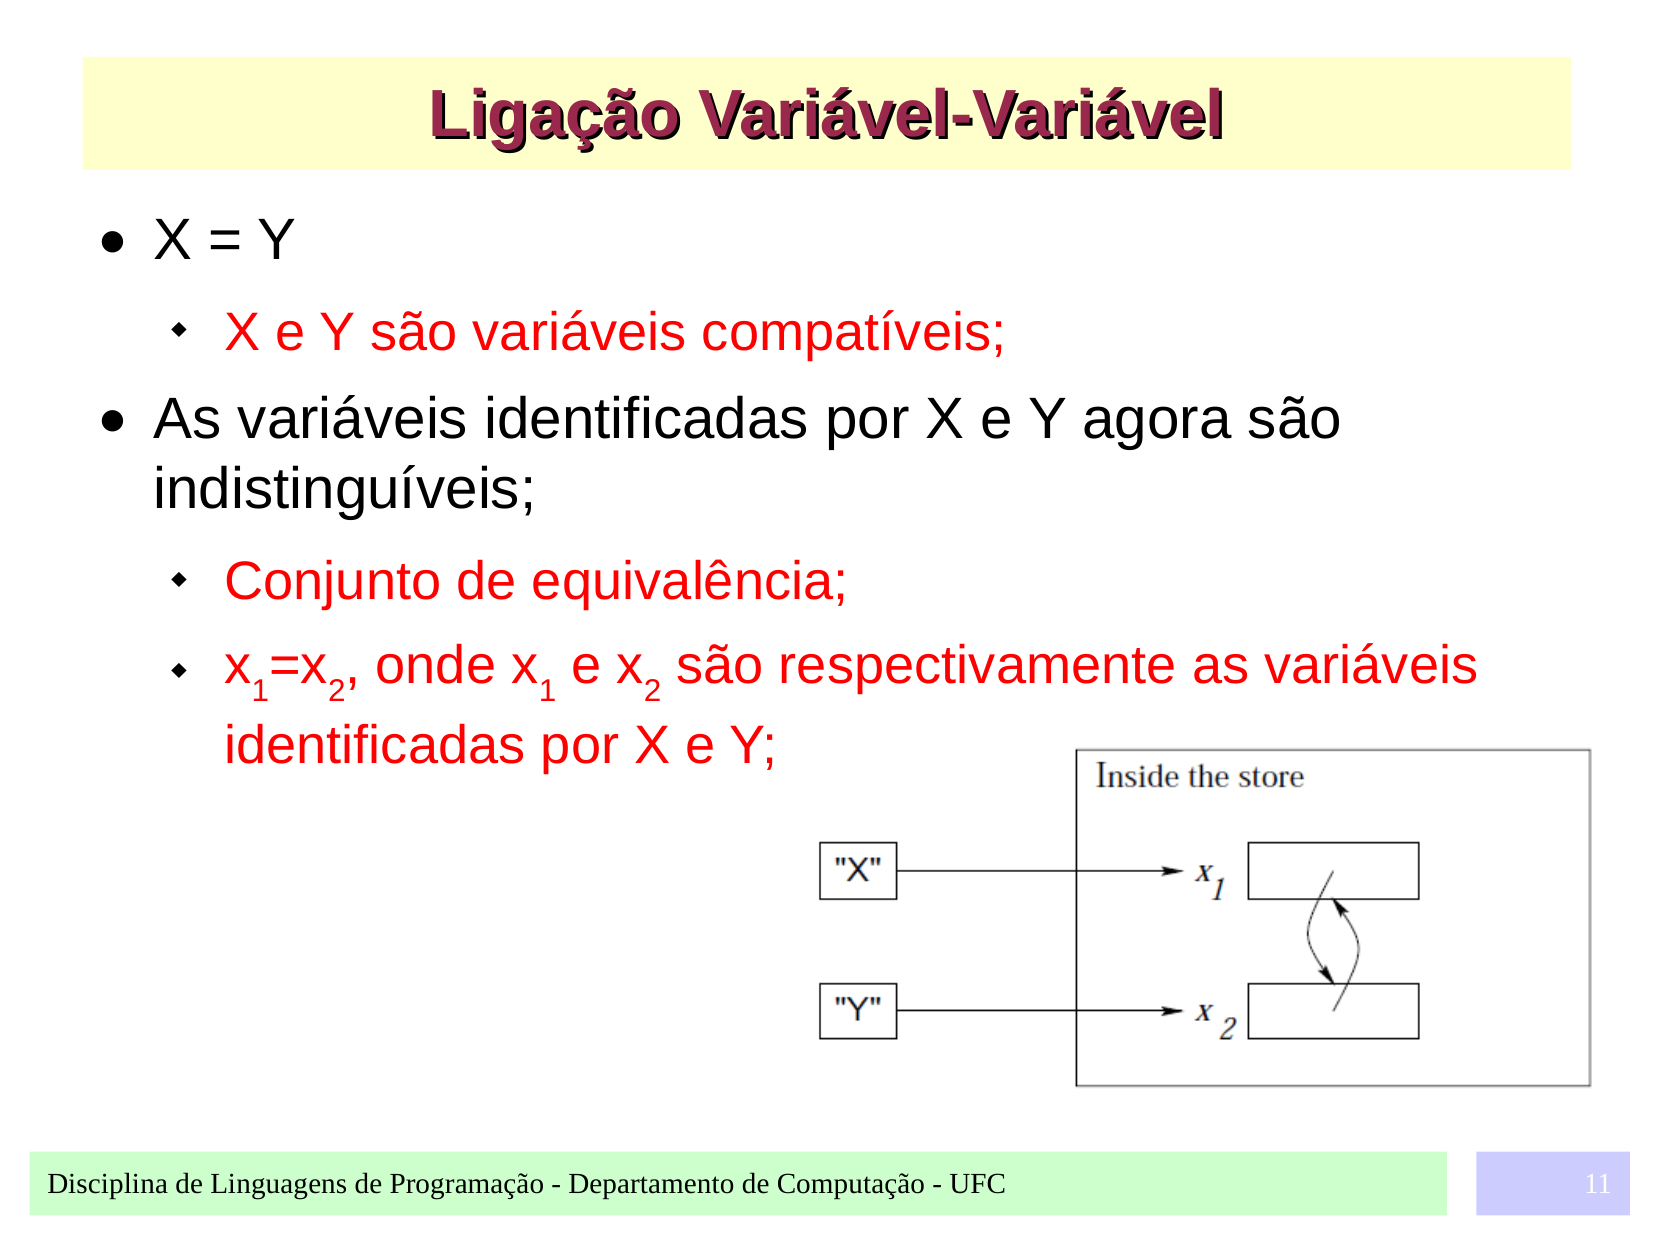

# Ligação Variável-Variável
X = Y
X e Y são variáveis compatíveis;
As variáveis identificadas por X e Y agora são indistinguíveis;
Conjunto de equivalência;
x1=x2, onde x1 e x2 são respectivamente as variáveis identificadas por X e Y;
Disciplina de Linguagens de Programação - Departamento de Computação - UFC
11